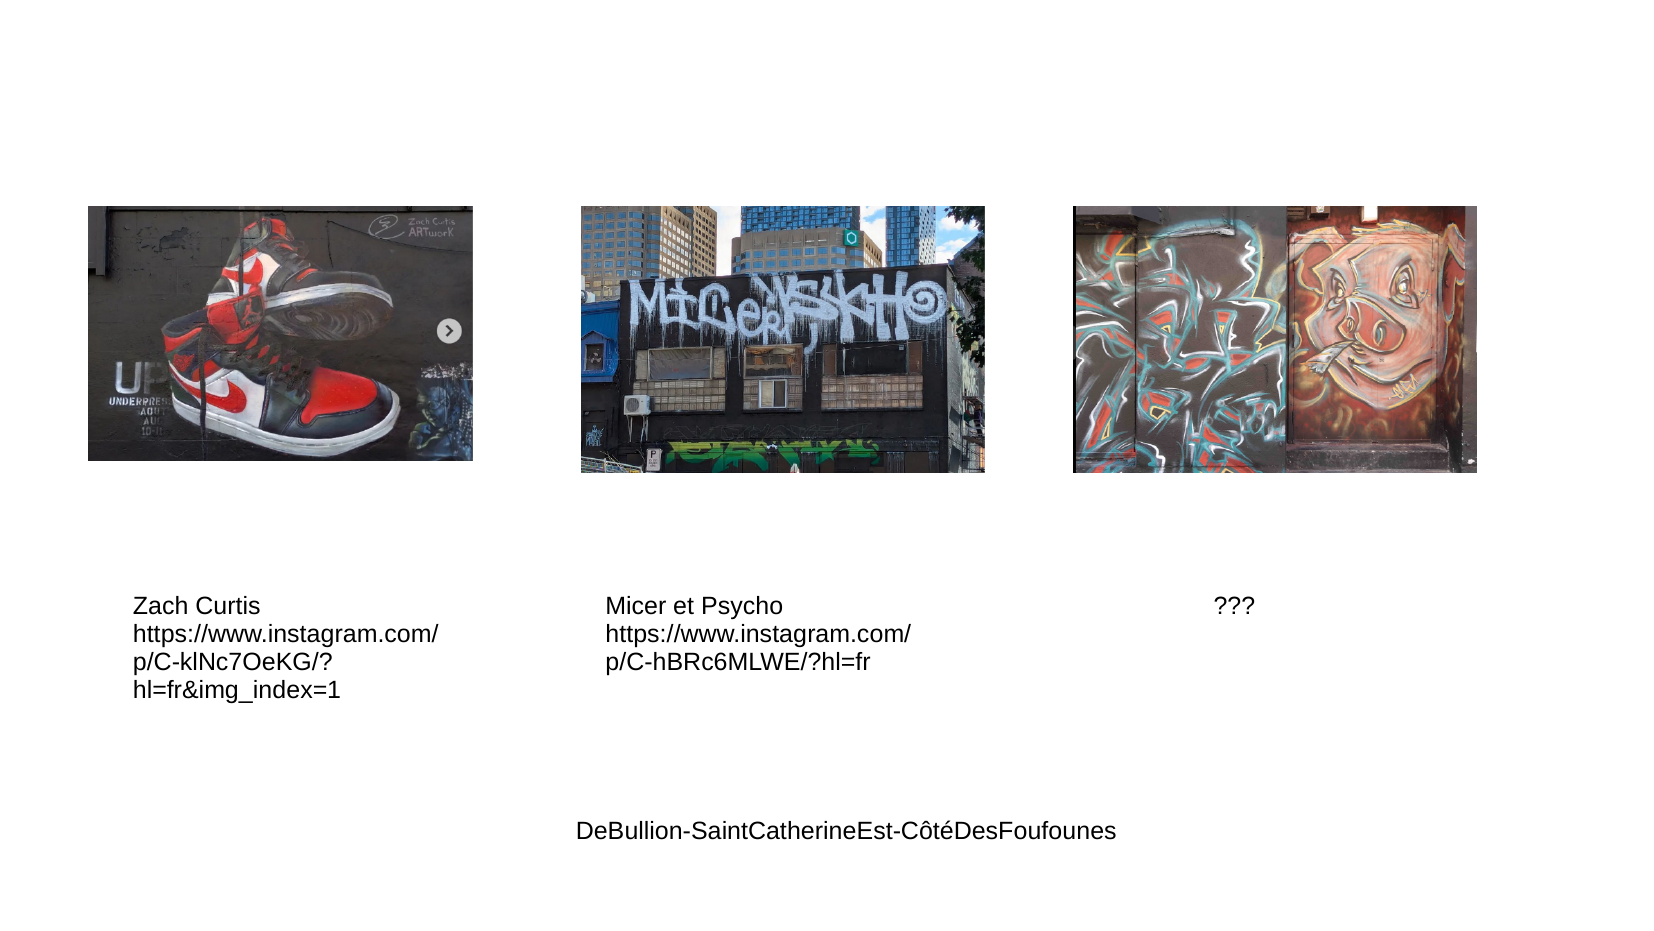

Micer et Psycho
https://www.instagram.com/p/C-hBRc6MLWE/?hl=fr
Zach Curtis
https://www.instagram.com/p/C-klNc7OeKG/?hl=fr&img_index=1
???
DeBullion-SaintCatherineEst-CôtéDesFoufounes